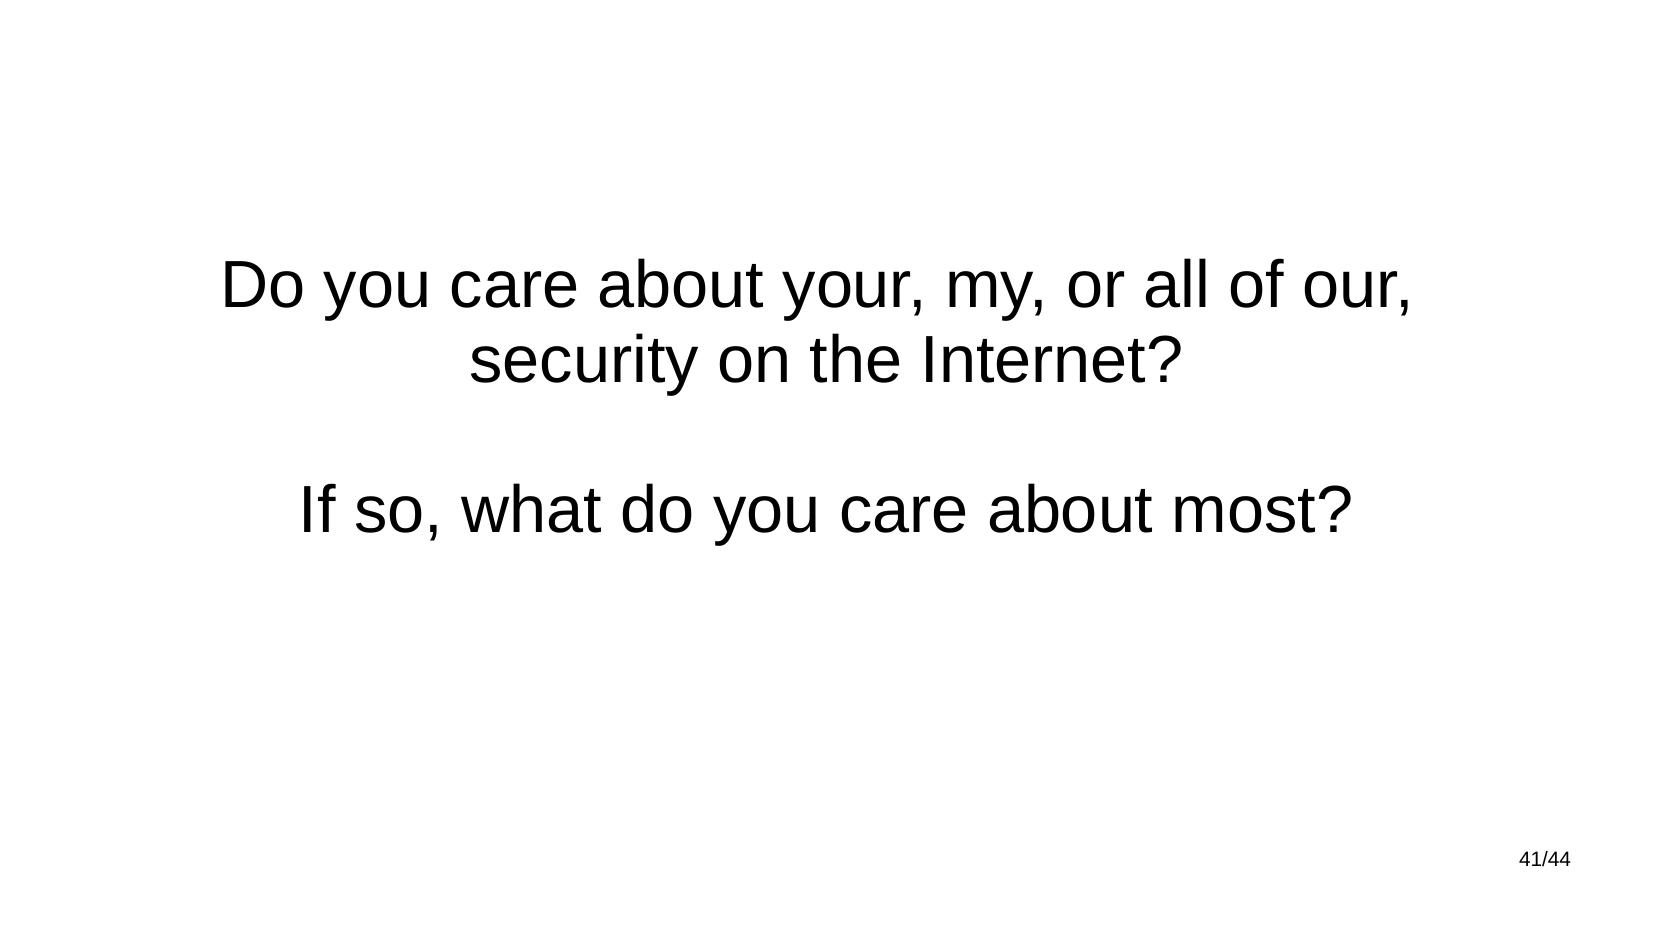

# Do you care about your, my, or all of our, security on the Internet?
If so, what do you care about most?
41